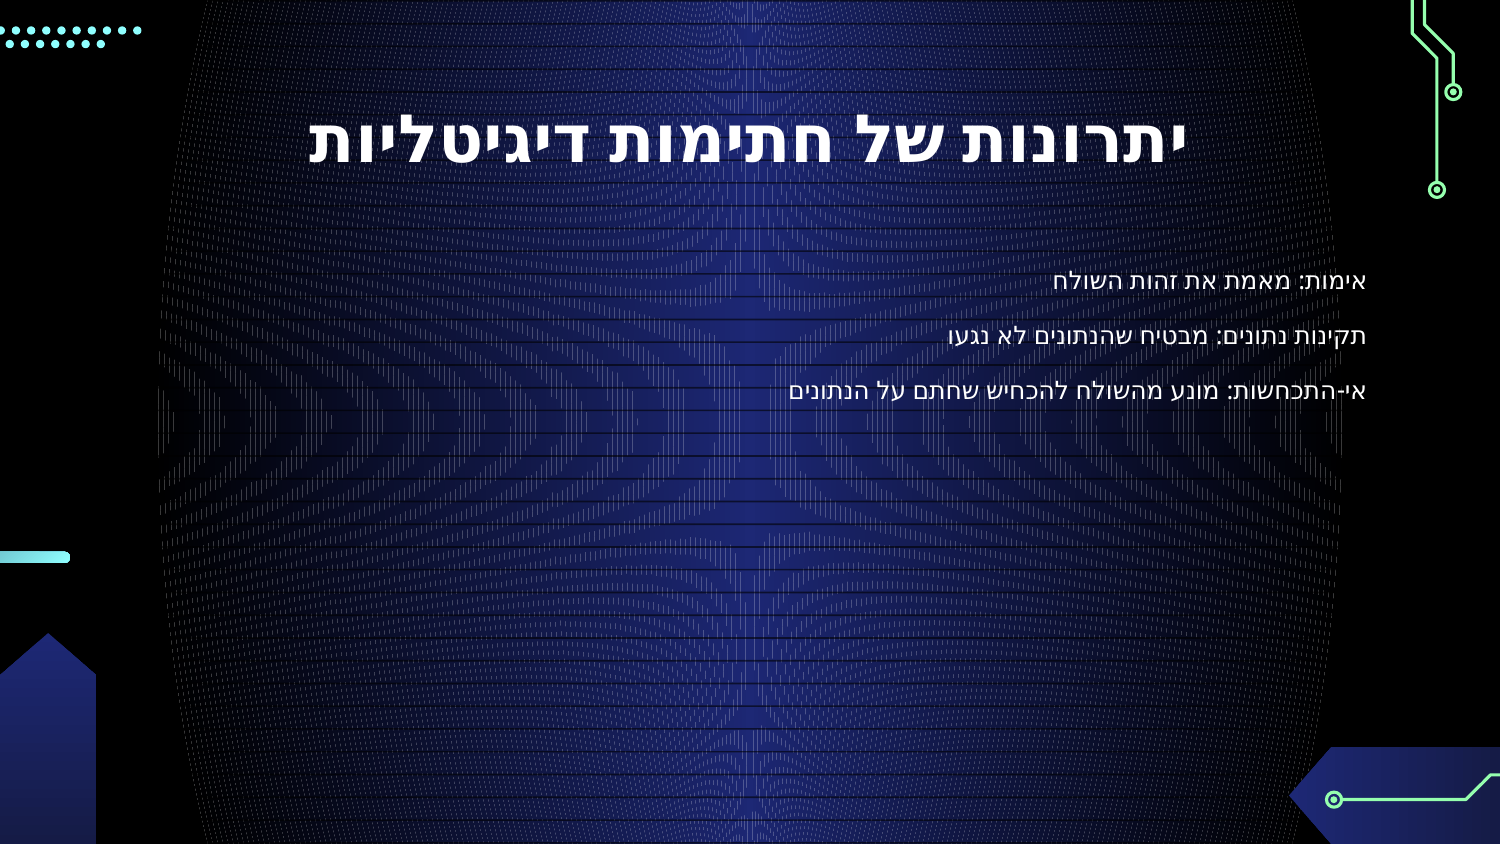

# יתרונות של חתימות דיגיטליות
אימות: מאמת את זהות השולח
תקינות נתונים: מבטיח שהנתונים לא נגעו
אי-התכחשות: מונע מהשולח להכחיש שחתם על הנתונים